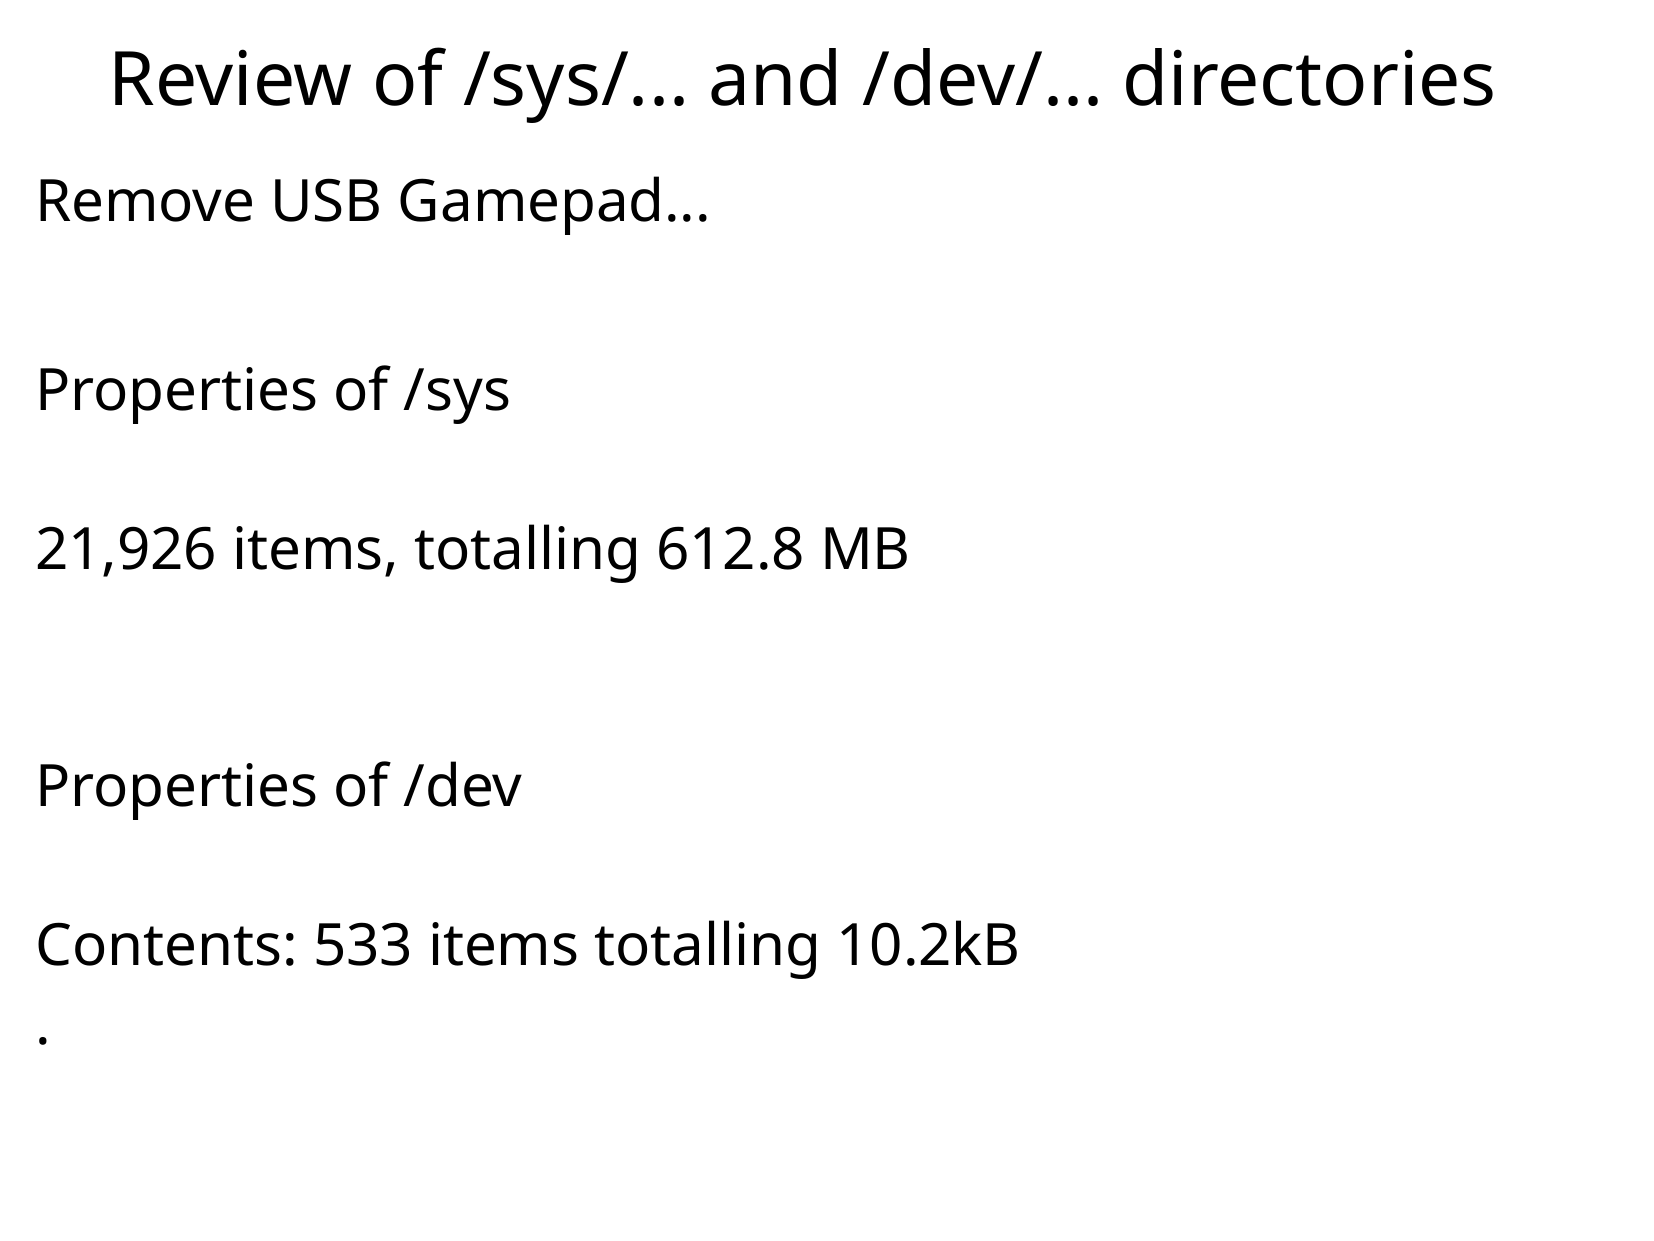

# Review of /sys/... and /dev/... directories
Remove USB Gamepad...
Properties of /sys
21,926 items, totalling 612.8 MB
Properties of /dev
Contents: 533 items totalling 10.2kB
.